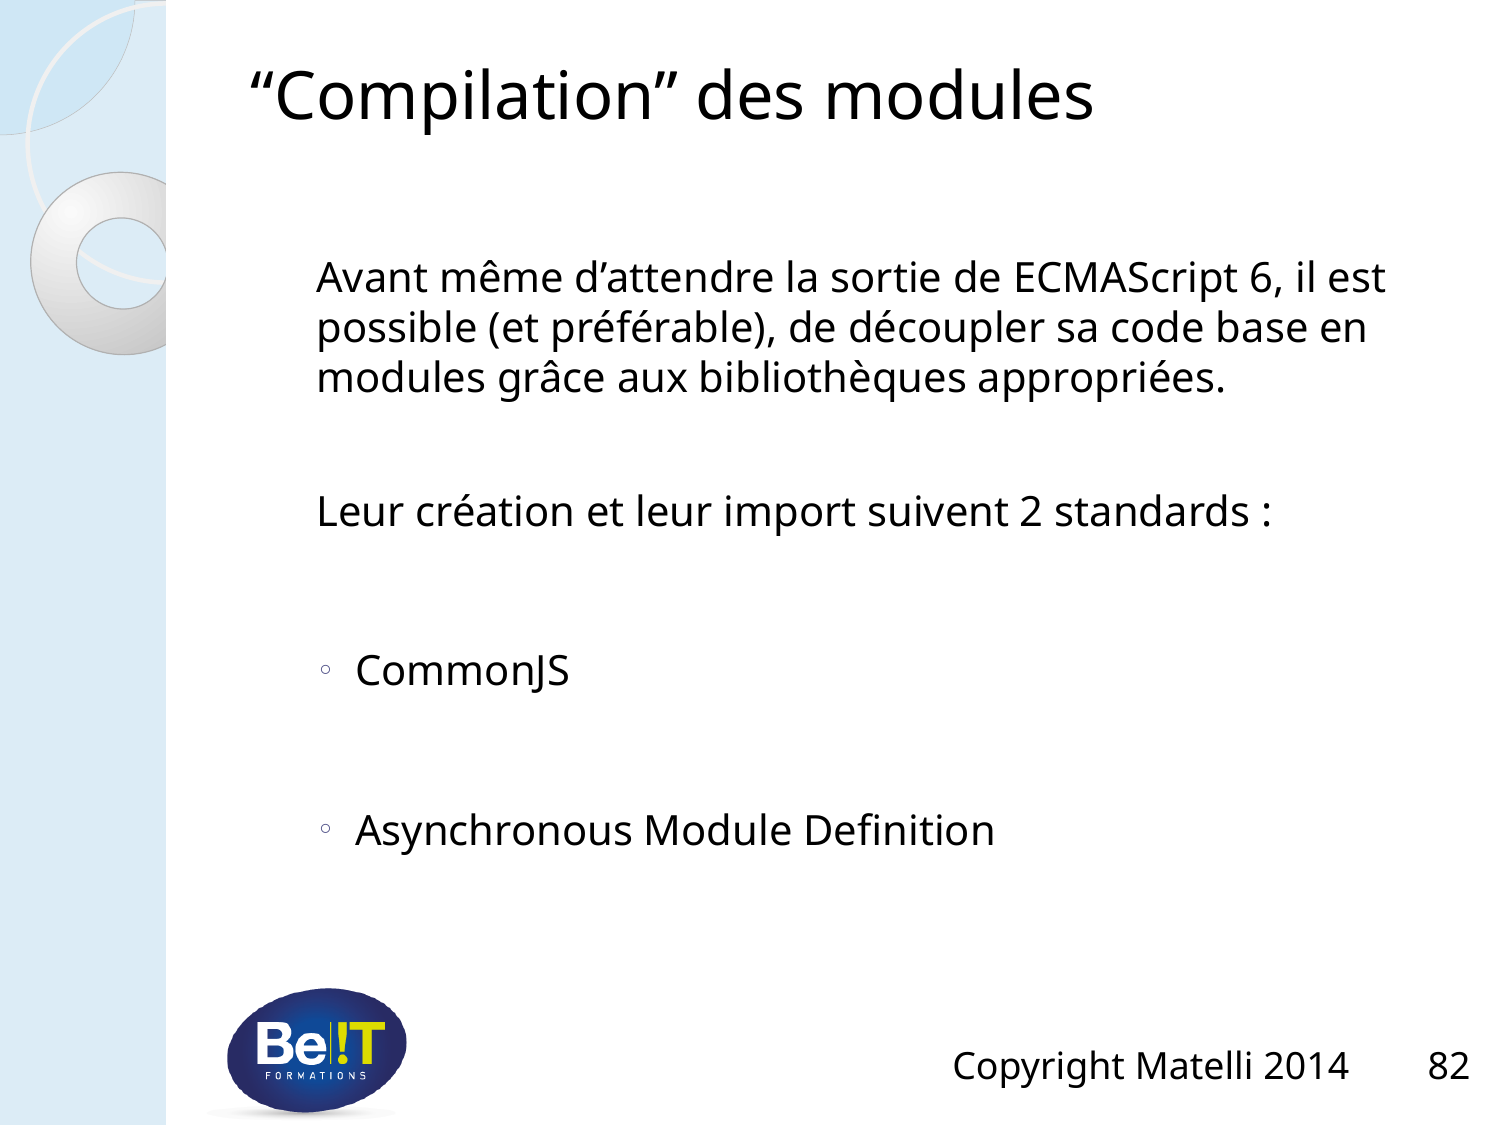

# “Compilation” des modules
Avant même d’attendre la sortie de ECMAScript 6, il est possible (et préférable), de découpler sa code base en modules grâce aux bibliothèques appropriées.
Leur création et leur import suivent 2 standards :
CommonJS
Asynchronous Module Definition
Copyright Matelli 2014